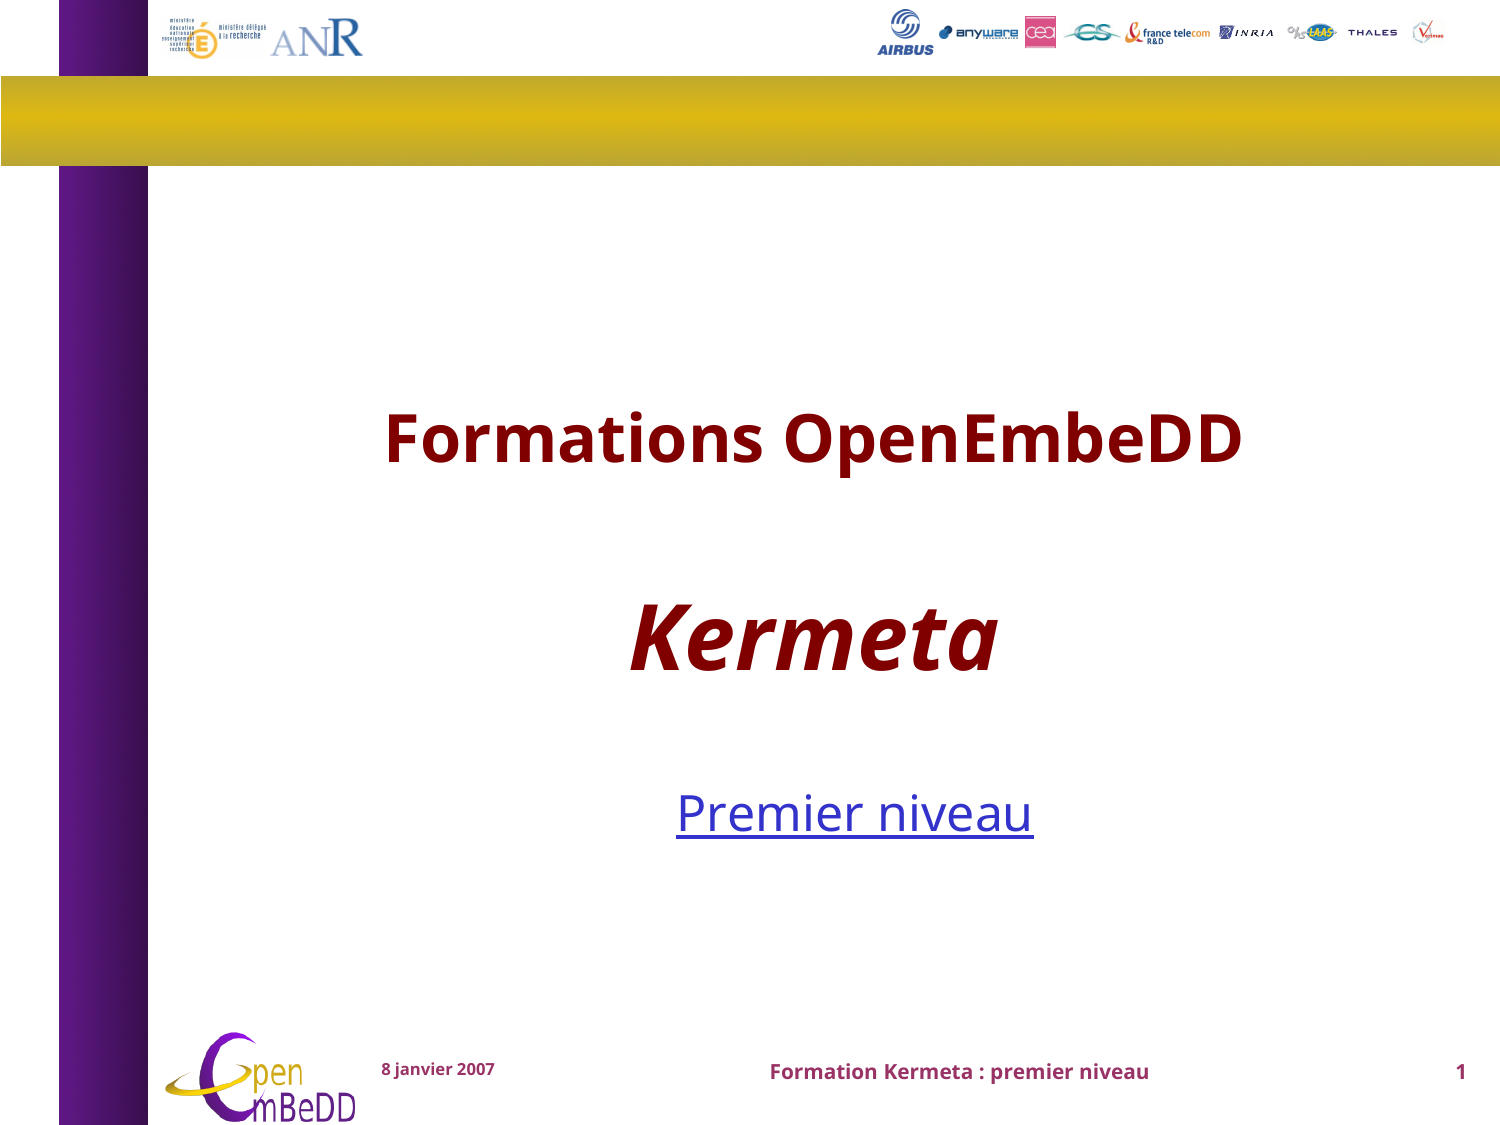

# Formations OpenEmbeDD Kermeta
Premier niveau
Pied de page
Pied de page fixe
1